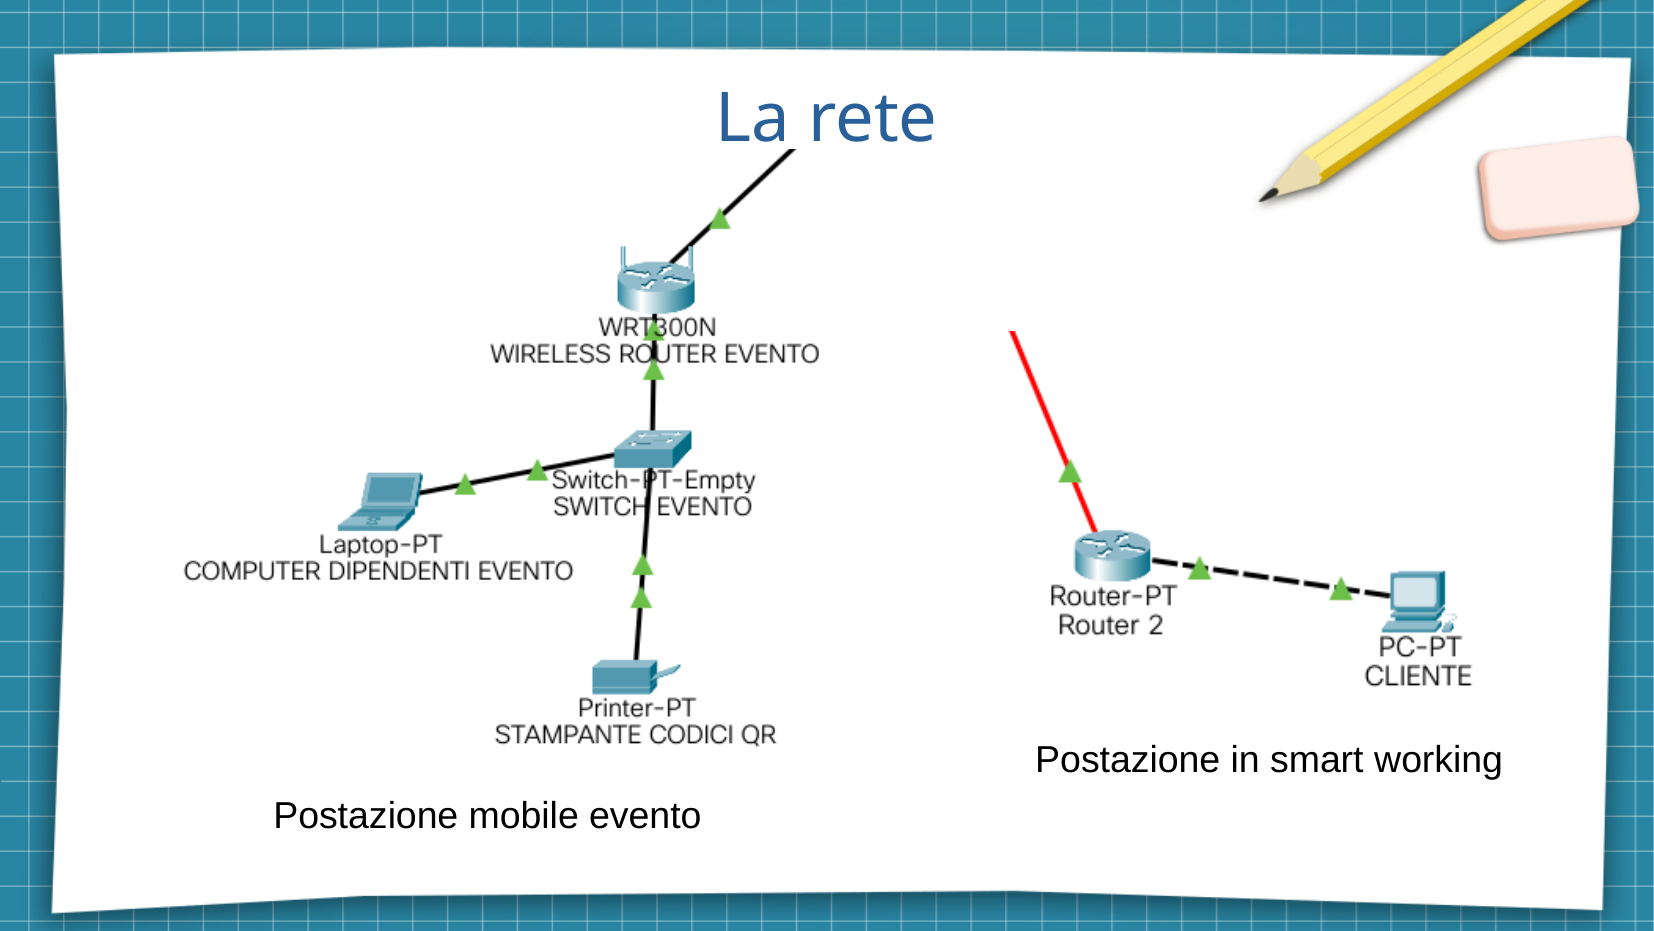

# La rete
Postazione in smart working
Postazione mobile evento